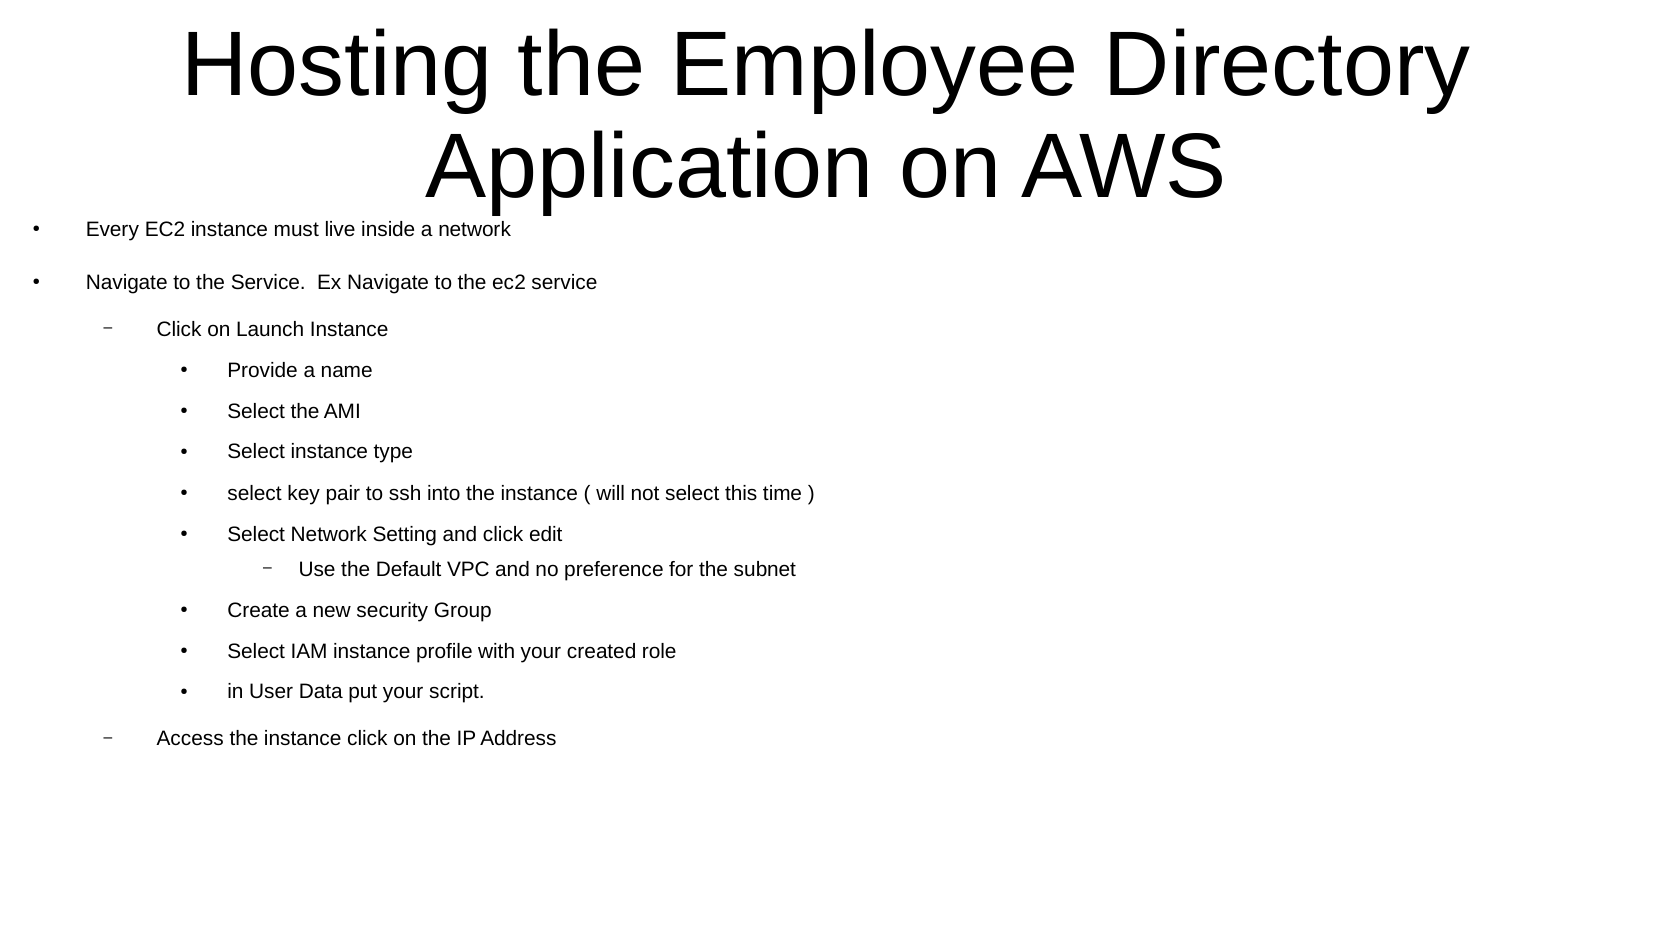

# Hosting the Employee Directory Application on AWS
Every EC2 instance must live inside a network
Navigate to the Service. Ex Navigate to the ec2 service
Click on Launch Instance
Provide a name
Select the AMI
Select instance type
select key pair to ssh into the instance ( will not select this time )
Select Network Setting and click edit
Use the Default VPC and no preference for the subnet
Create a new security Group
Select IAM instance profile with your created role
in User Data put your script.
Access the instance click on the IP Address